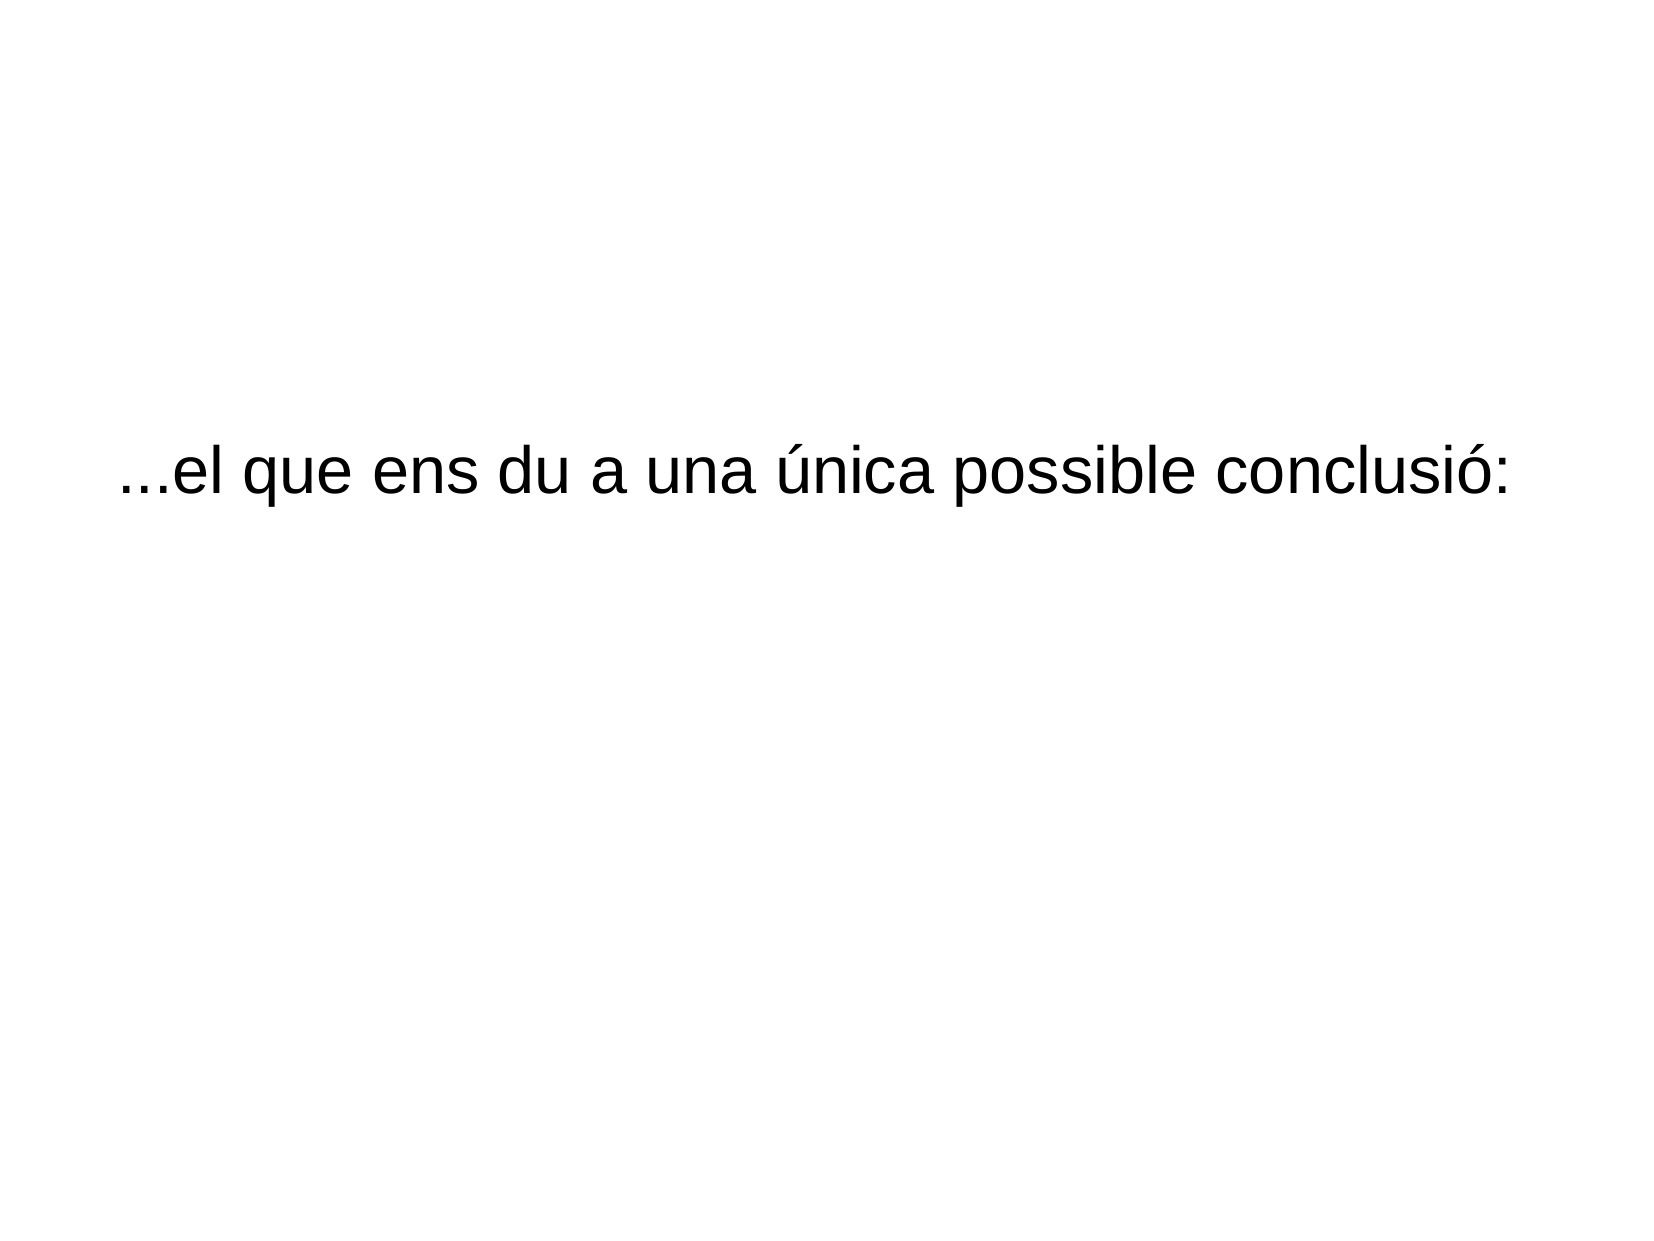

# ...el que ens du a una única possible conclusió: